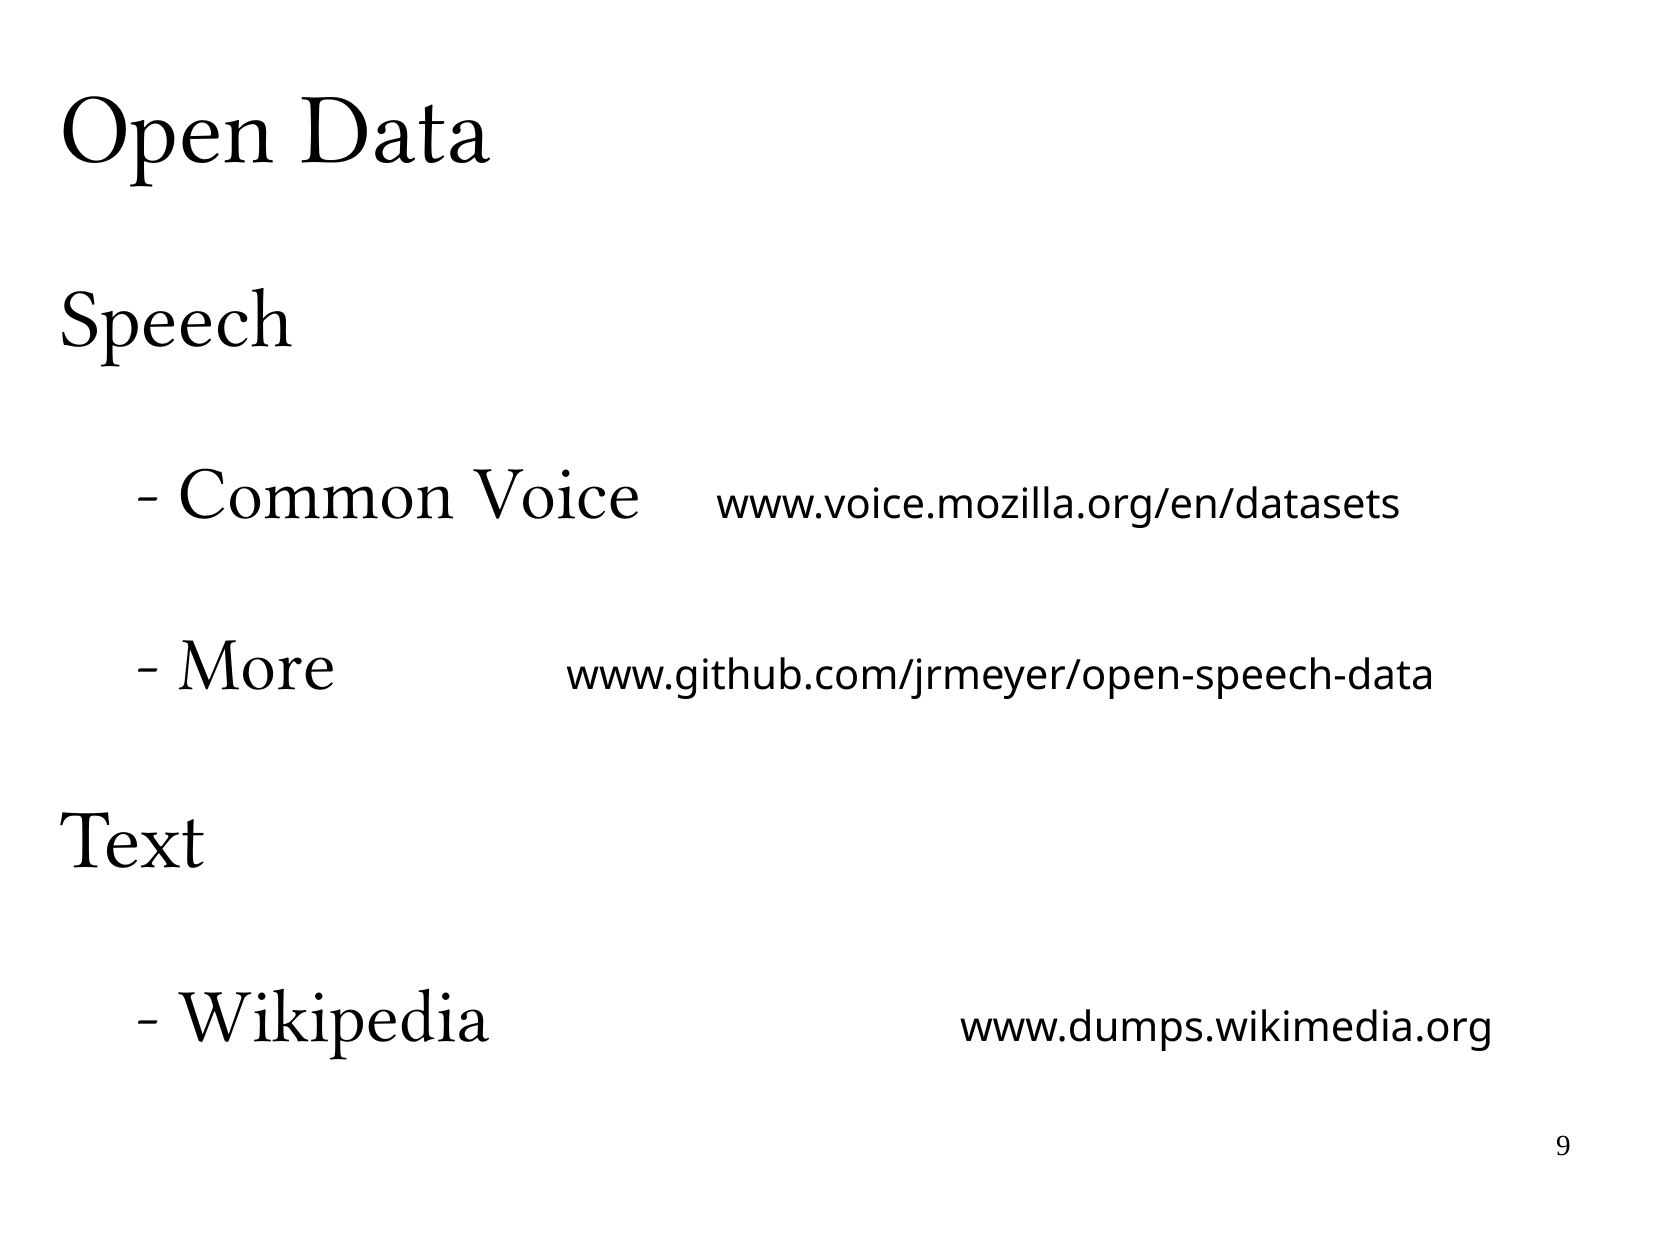

# Open Data
Speech
	- Common Voice www.voice.mozilla.org/en/datasets
	- More 		 	 www.github.com/jrmeyer/open-speech-data
Text
	- Wikipedia 							www.dumps.wikimedia.org
9